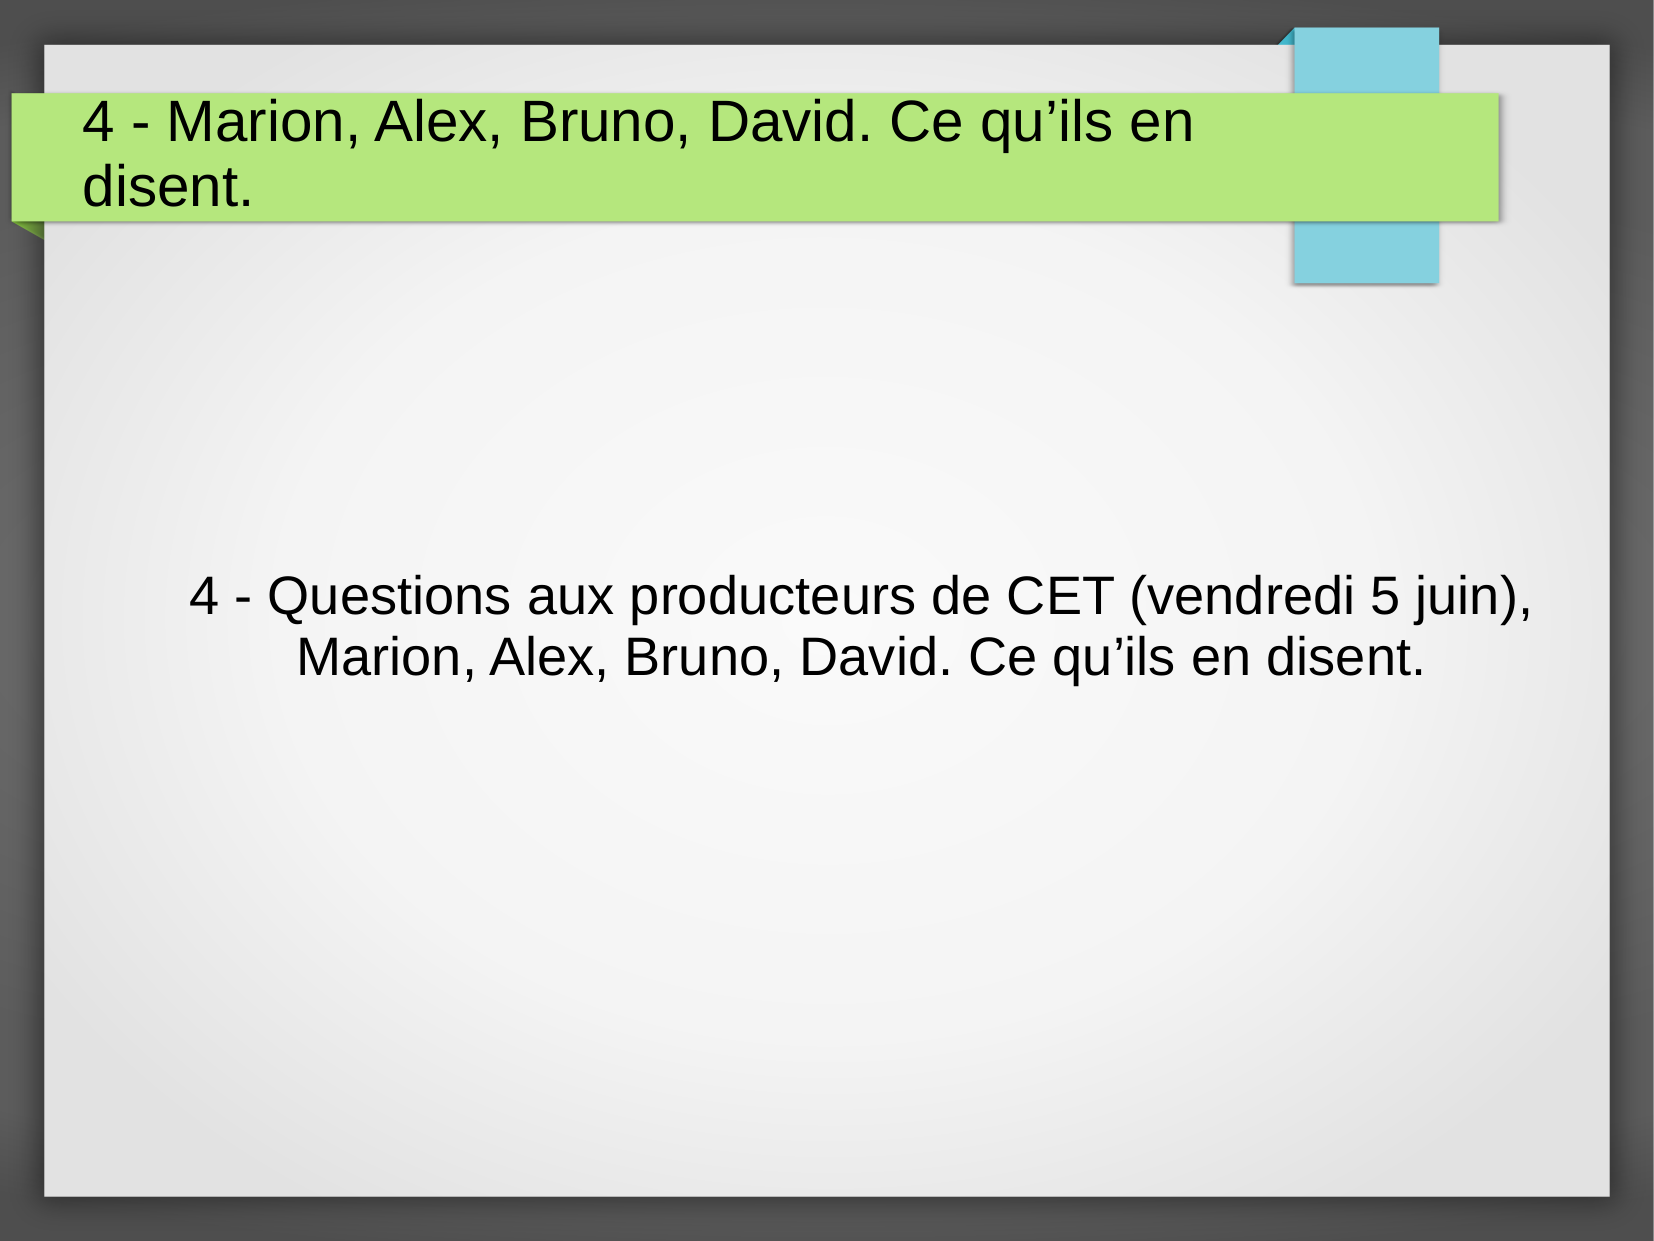

# 4 - Marion, Alex, Bruno, David. Ce qu’ils en disent.
4 - Questions aux producteurs de CET (vendredi 5 juin), Marion, Alex, Bruno, David. Ce qu’ils en disent.